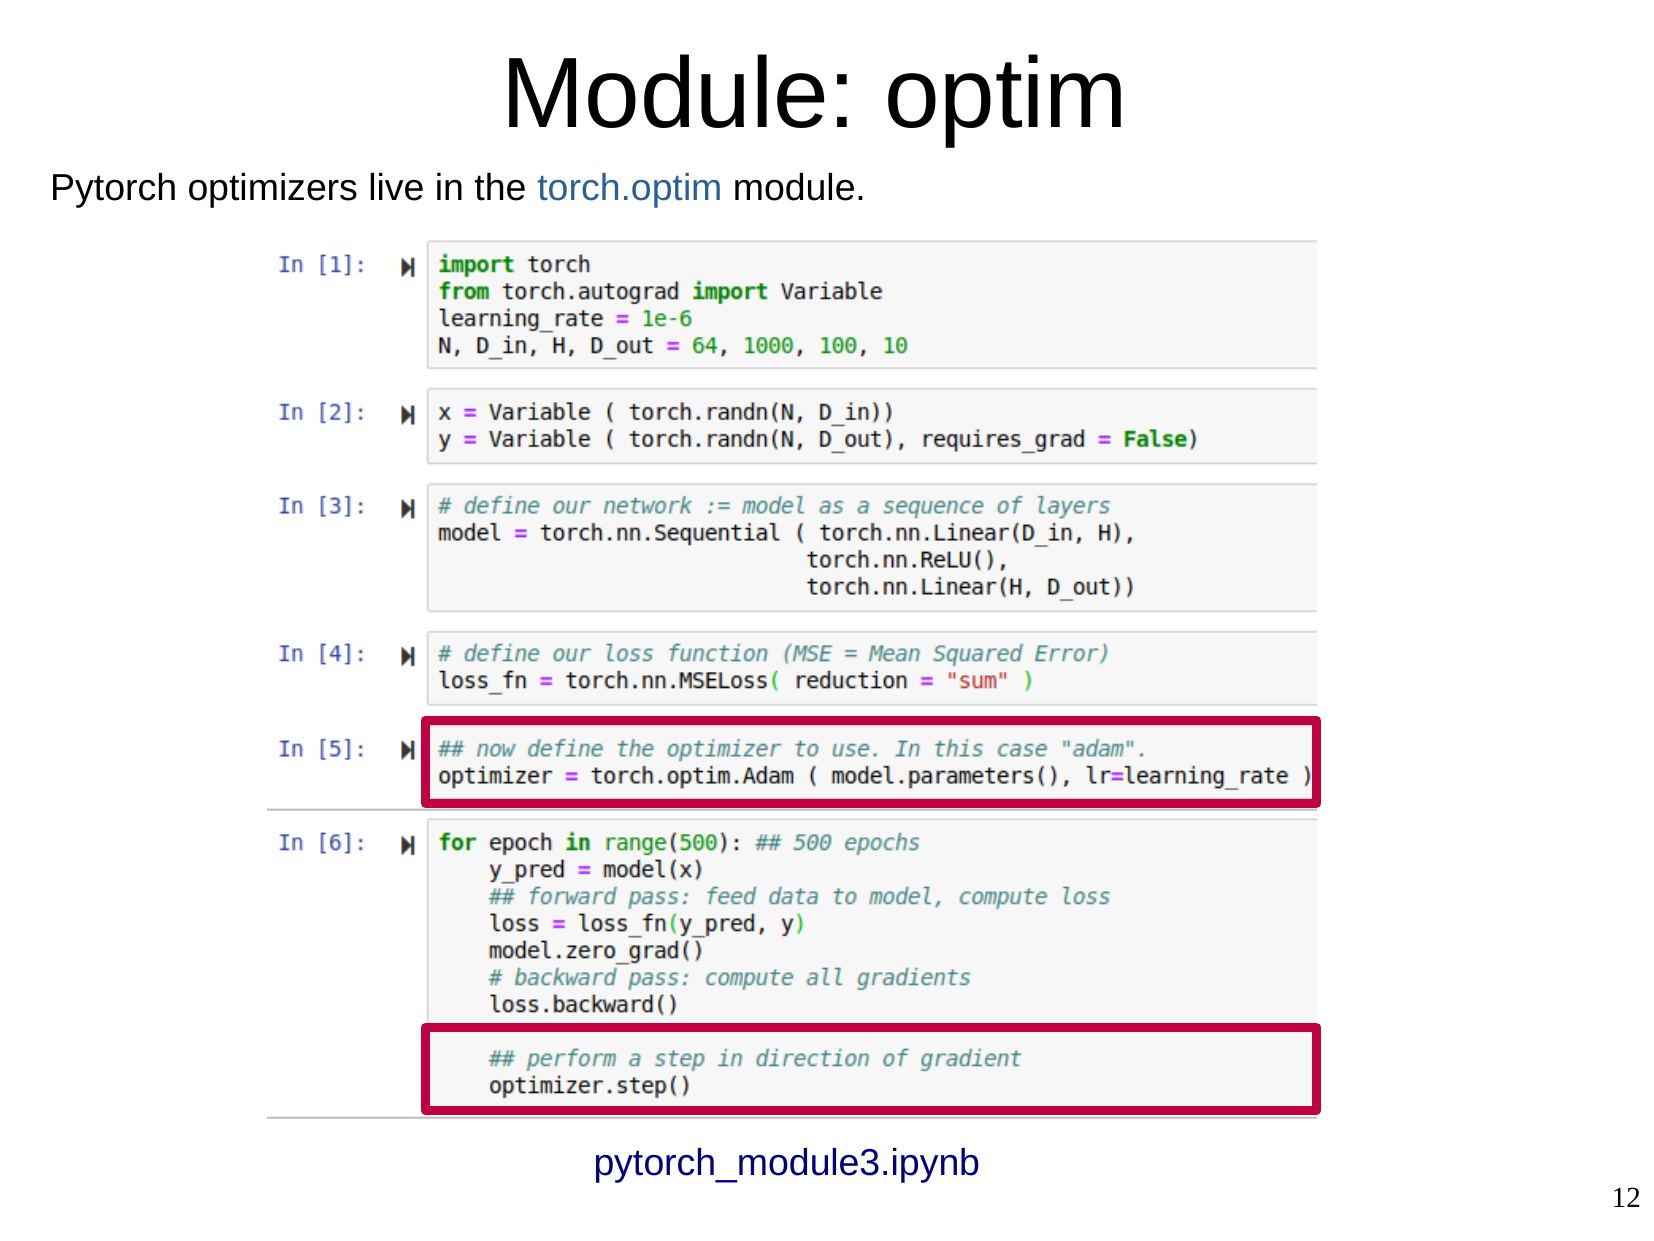

Module: optim
Pytorch optimizers live in the torch.optim module.
pytorch_module3.ipynb